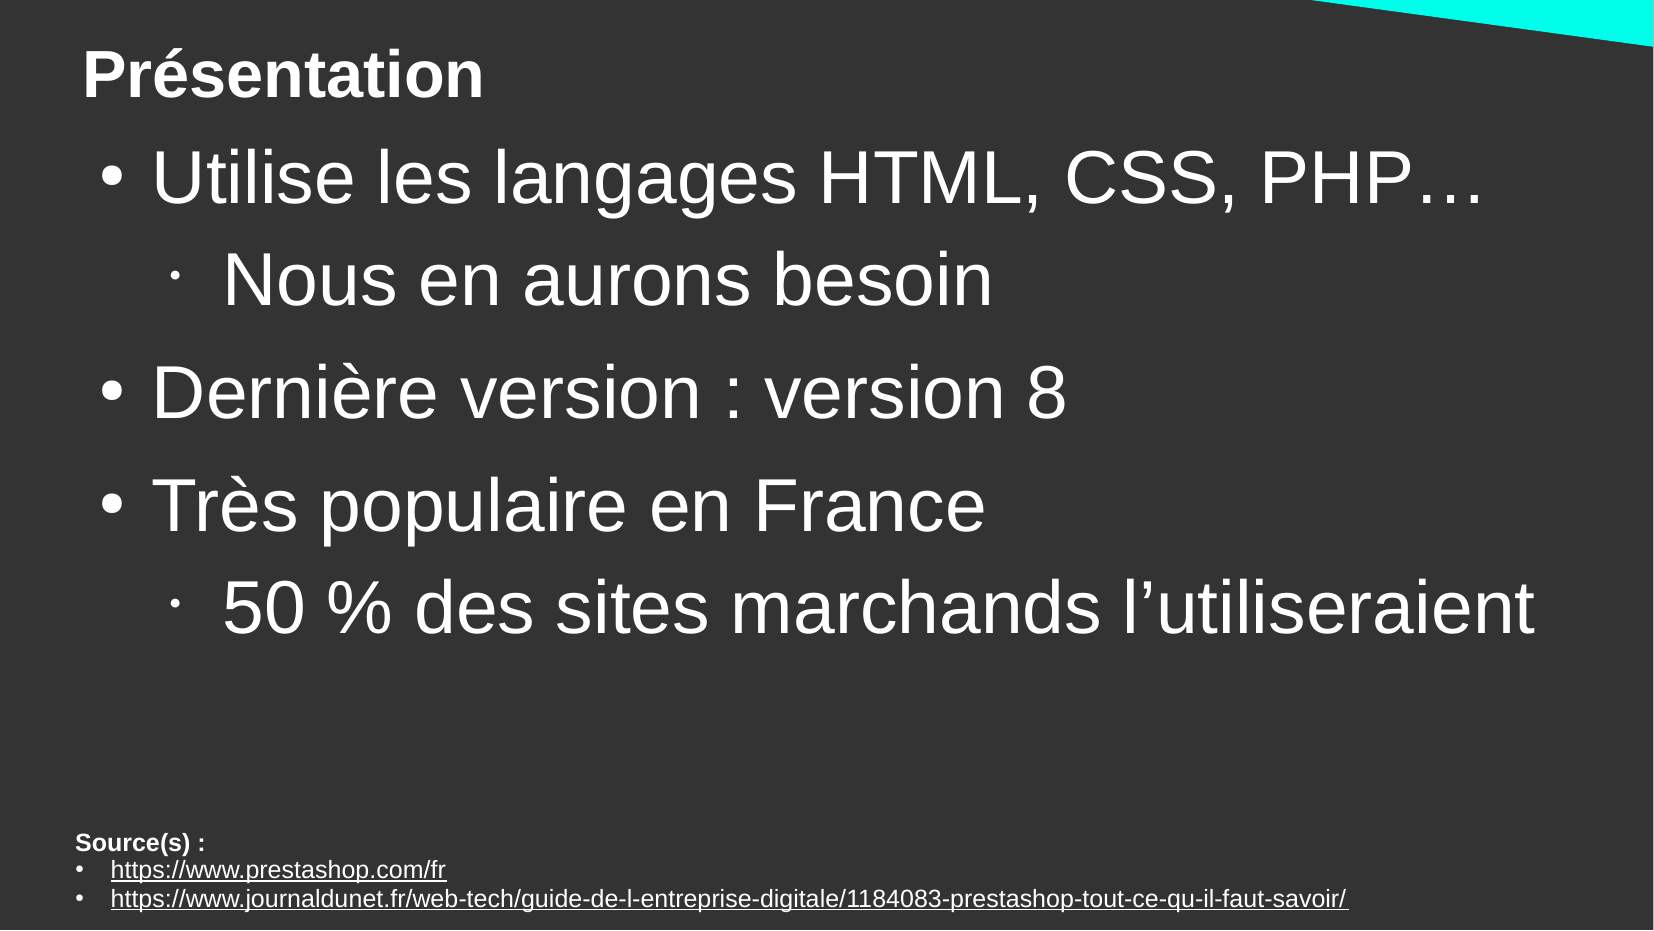

# Présentation
Utilise les langages HTML, CSS, PHP…
Nous en aurons besoin
Dernière version : version 8
Très populaire en France
50 % des sites marchands l’utiliseraient
Source(s) :
https://www.prestashop.com/fr
https://www.journaldunet.fr/web-tech/guide-de-l-entreprise-digitale/1184083-prestashop-tout-ce-qu-il-faut-savoir/